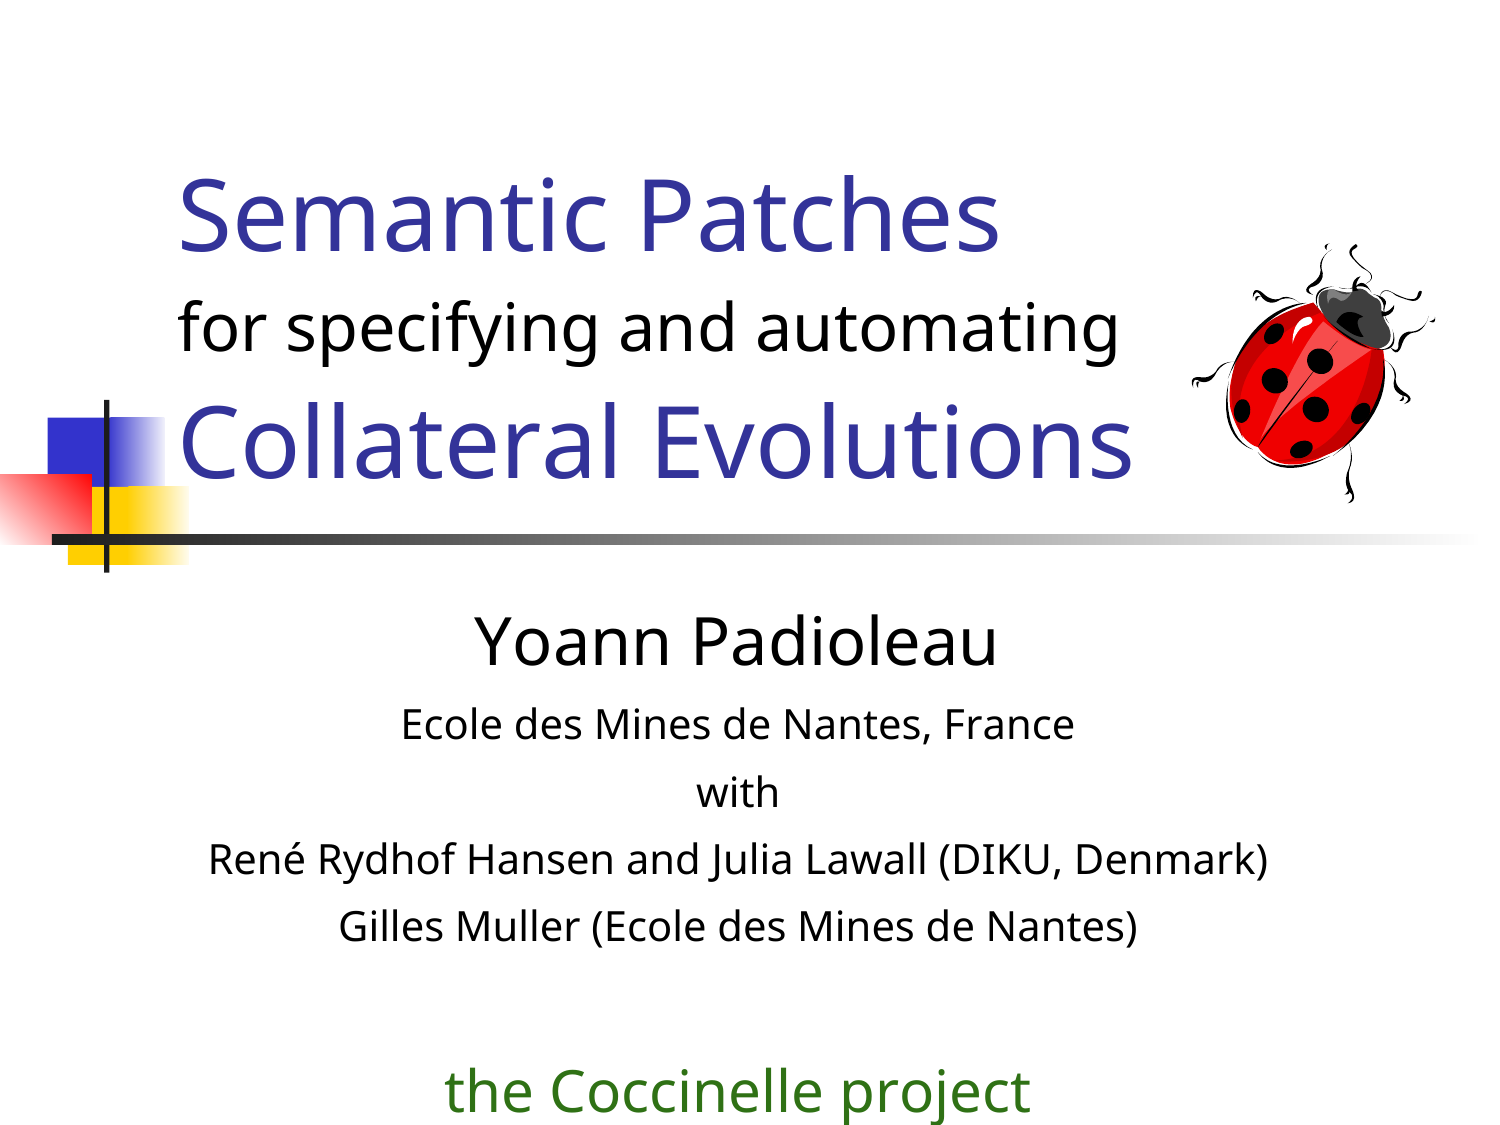

# Semantic Patches for specifying and automating Collateral Evolutions
Yoann Padioleau
Ecole des Mines de Nantes, France
with
René Rydhof Hansen and Julia Lawall (DIKU, Denmark)
Gilles Muller (Ecole des Mines de Nantes)
the Coccinelle project